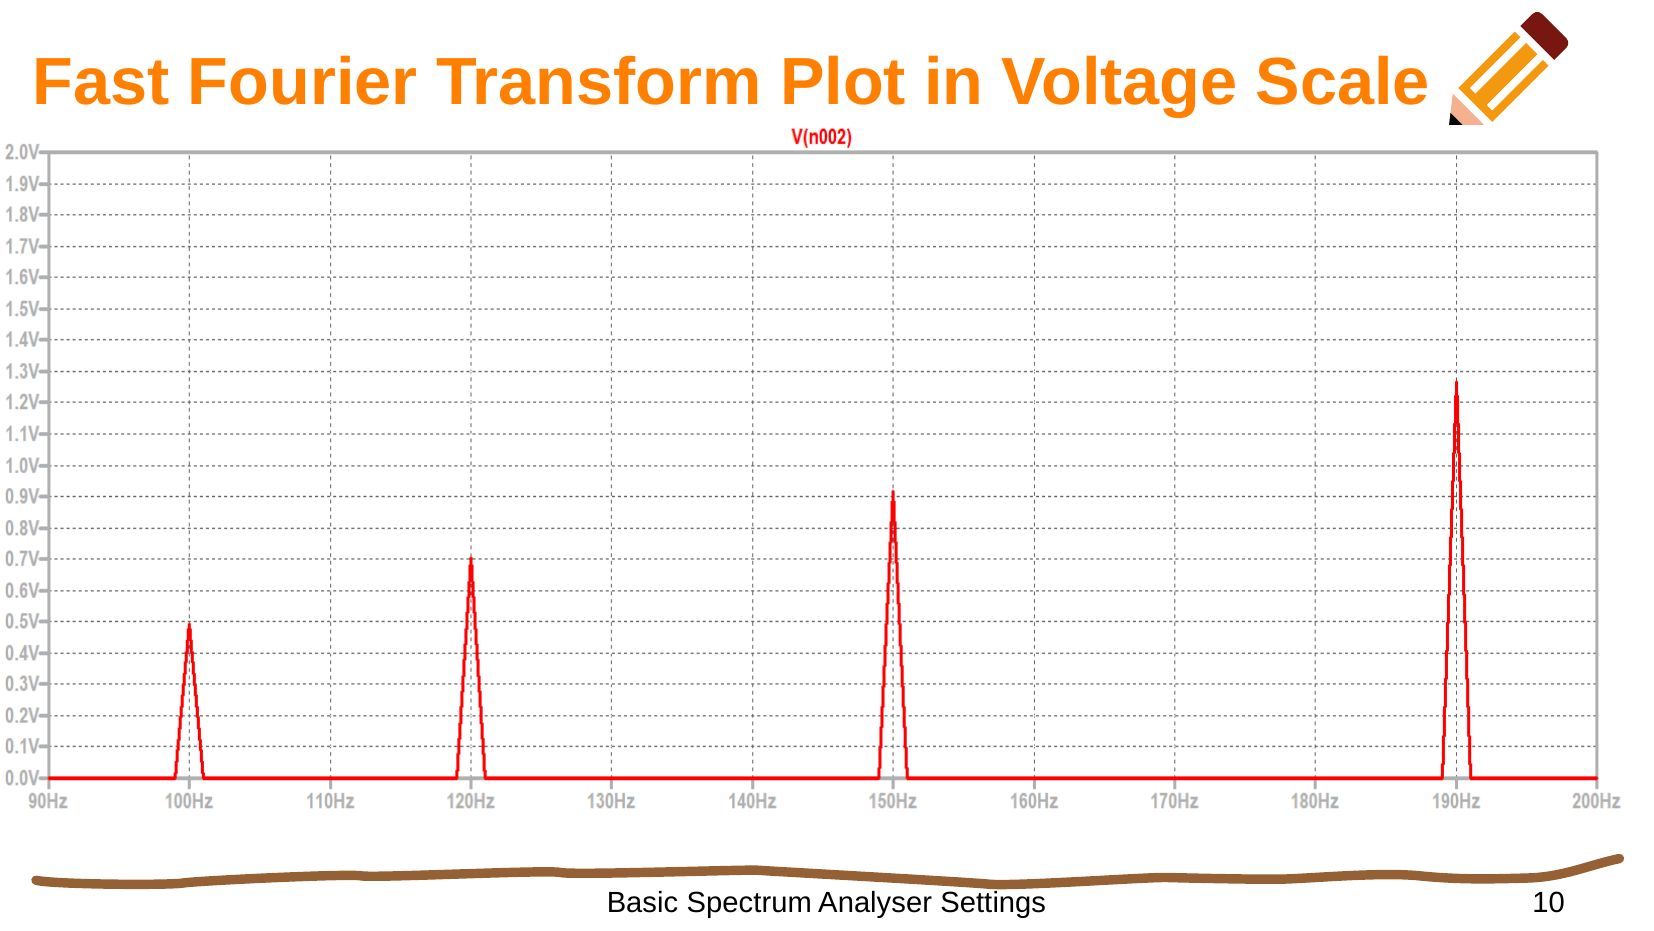

# Fast Fourier Transform Plot in Voltage Scale
Basic Spectrum Analyser Settings
10